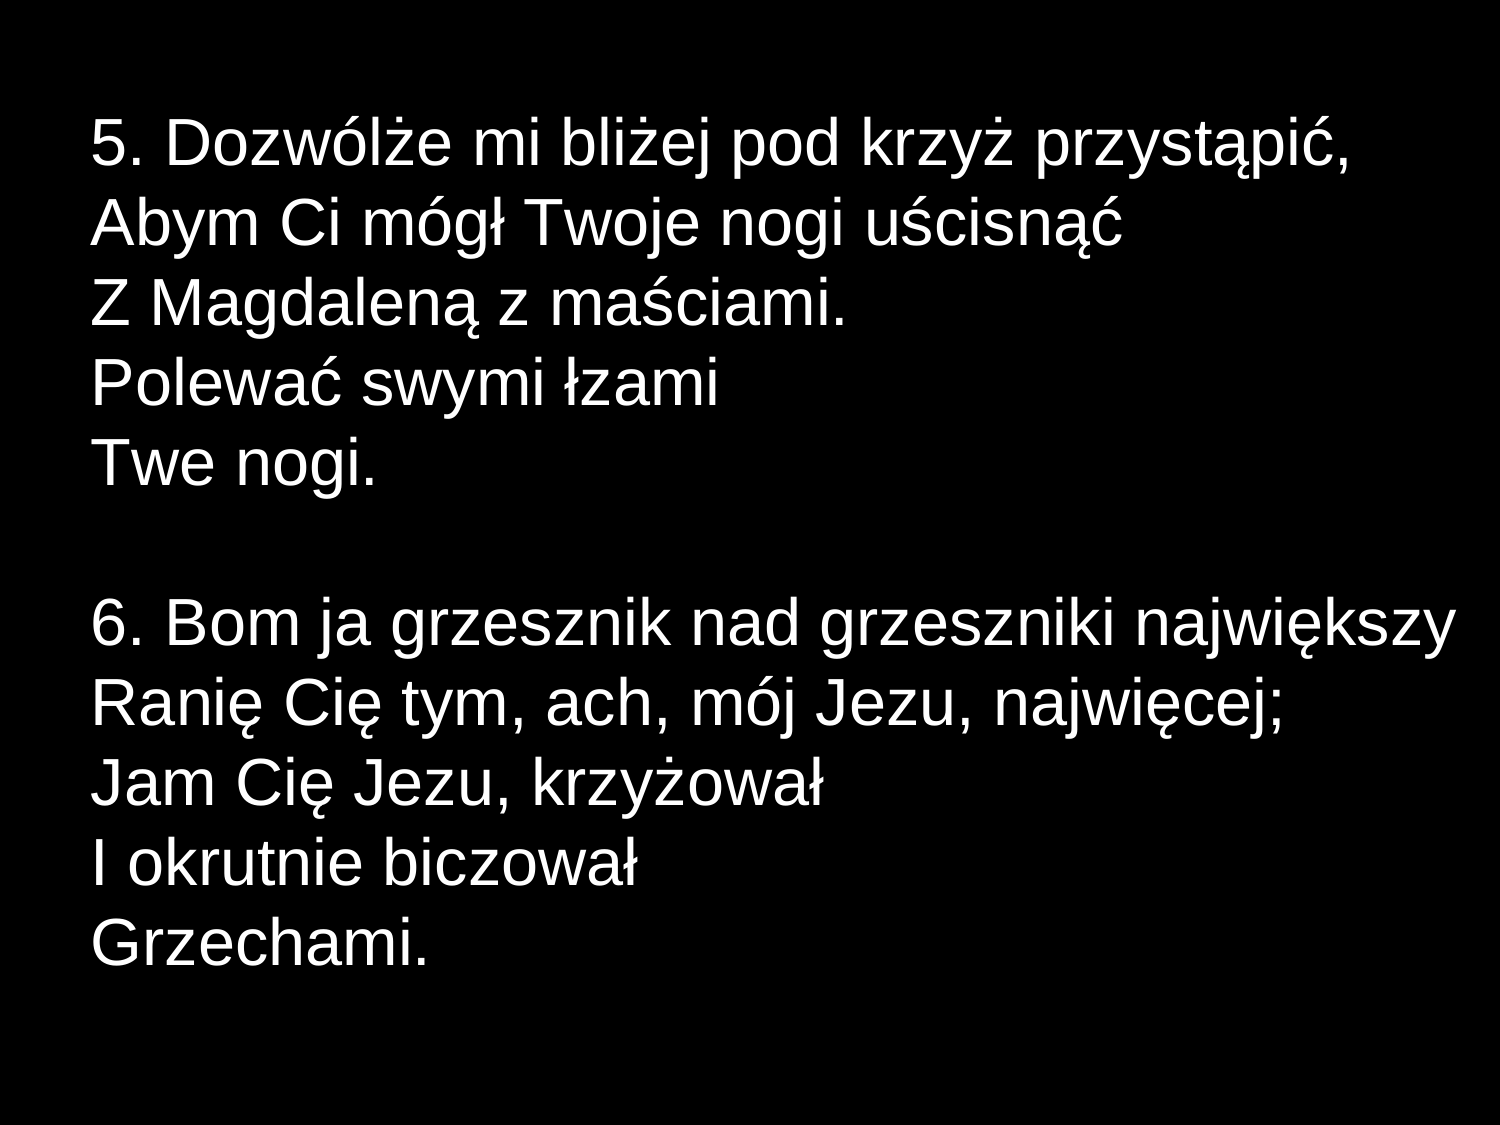

5. Dozwólże mi bliżej pod krzyż przystąpić,
Abym Ci mógł Twoje nogi uścisnąć
Z Magdaleną z maściami.
Polewać swymi łzami
Twe nogi.
6. Bom ja grzesznik nad grzeszniki największy
Ranię Cię tym, ach, mój Jezu, najwięcej;
Jam Cię Jezu, krzyżował
I okrutnie biczował
Grzechami.